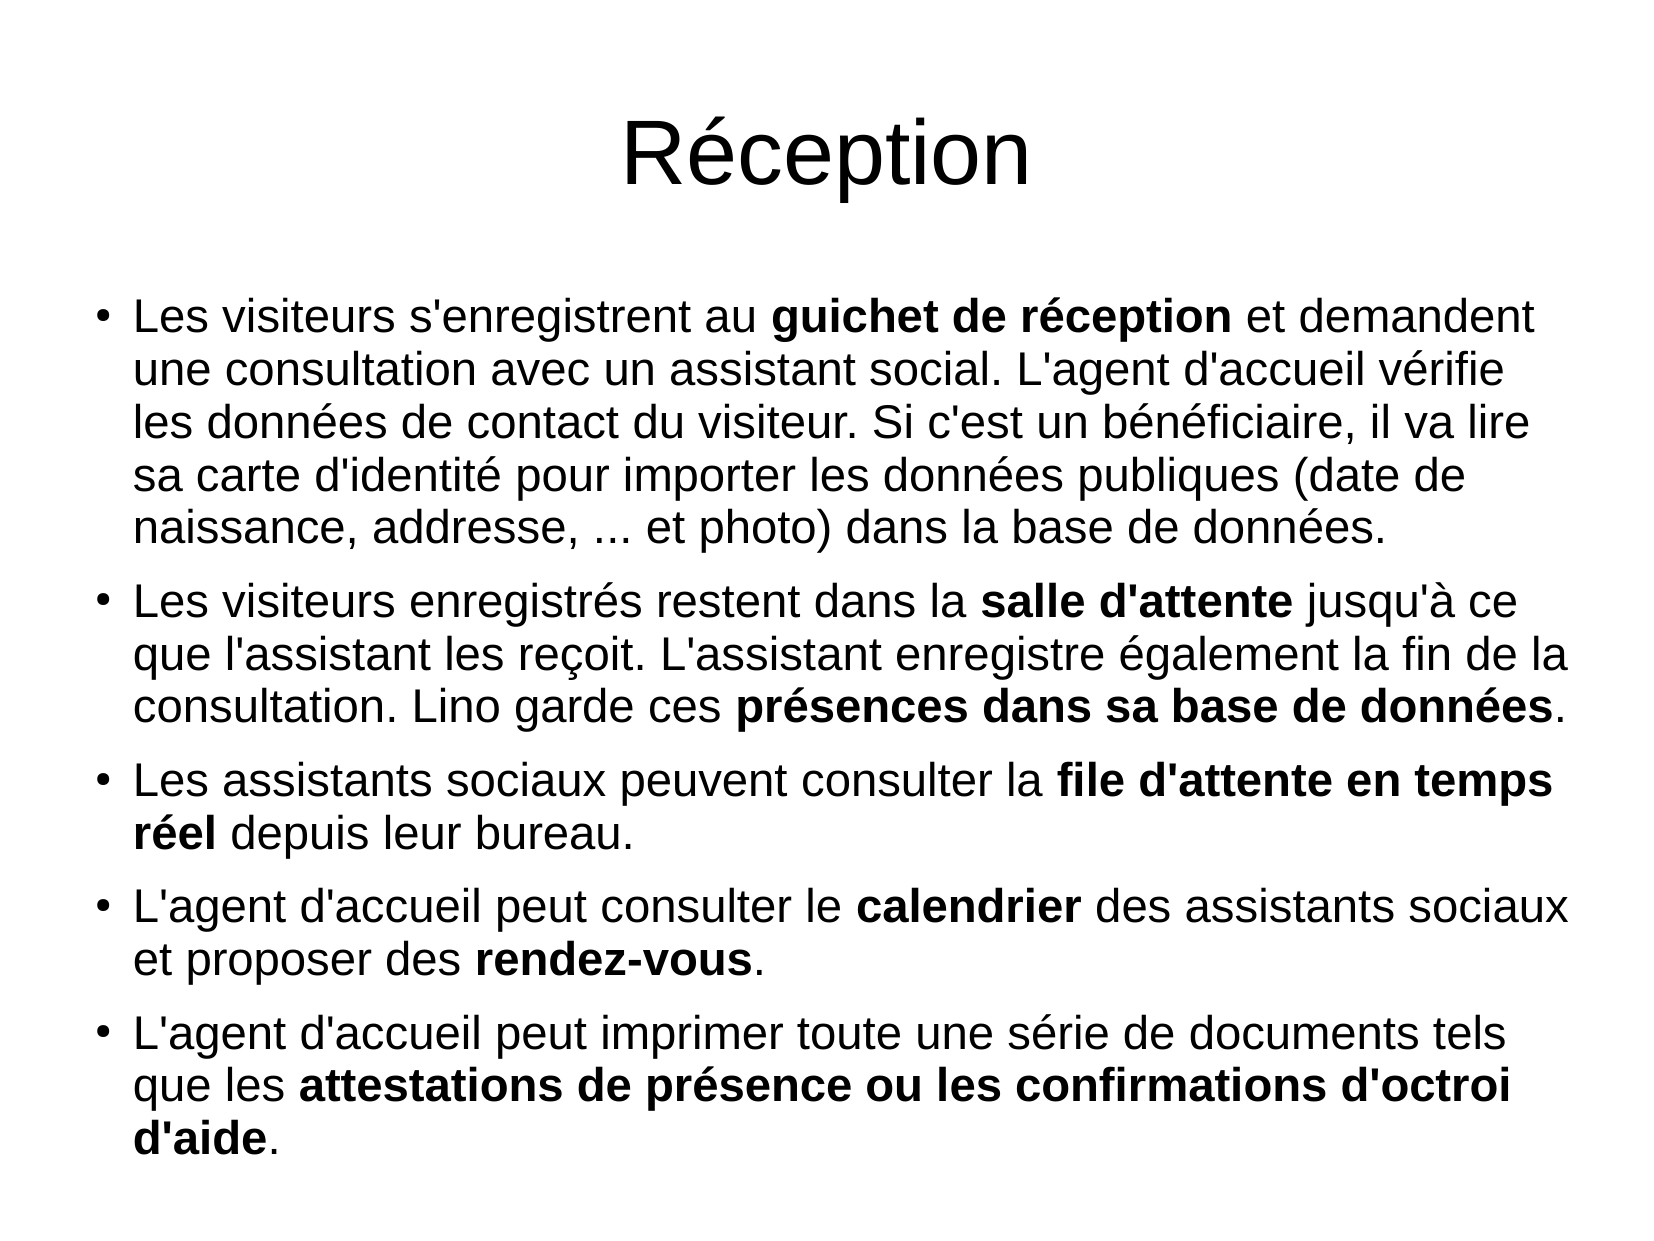

# Réception
Les visiteurs s'enregistrent au guichet de réception et demandent une consultation avec un assistant social. L'agent d'accueil vérifie les données de contact du visiteur. Si c'est un bénéficiaire, il va lire sa carte d'identité pour importer les données publiques (date de naissance, addresse, ... et photo) dans la base de données.
Les visiteurs enregistrés restent dans la salle d'attente jusqu'à ce que l'assistant les reçoit. L'assistant enregistre également la fin de la consultation. Lino garde ces présences dans sa base de données.
Les assistants sociaux peuvent consulter la file d'attente en temps réel depuis leur bureau.
L'agent d'accueil peut consulter le calendrier des assistants sociaux et proposer des rendez-vous.
L'agent d'accueil peut imprimer toute une série de documents tels que les attestations de présence ou les confirmations d'octroi d'aide.